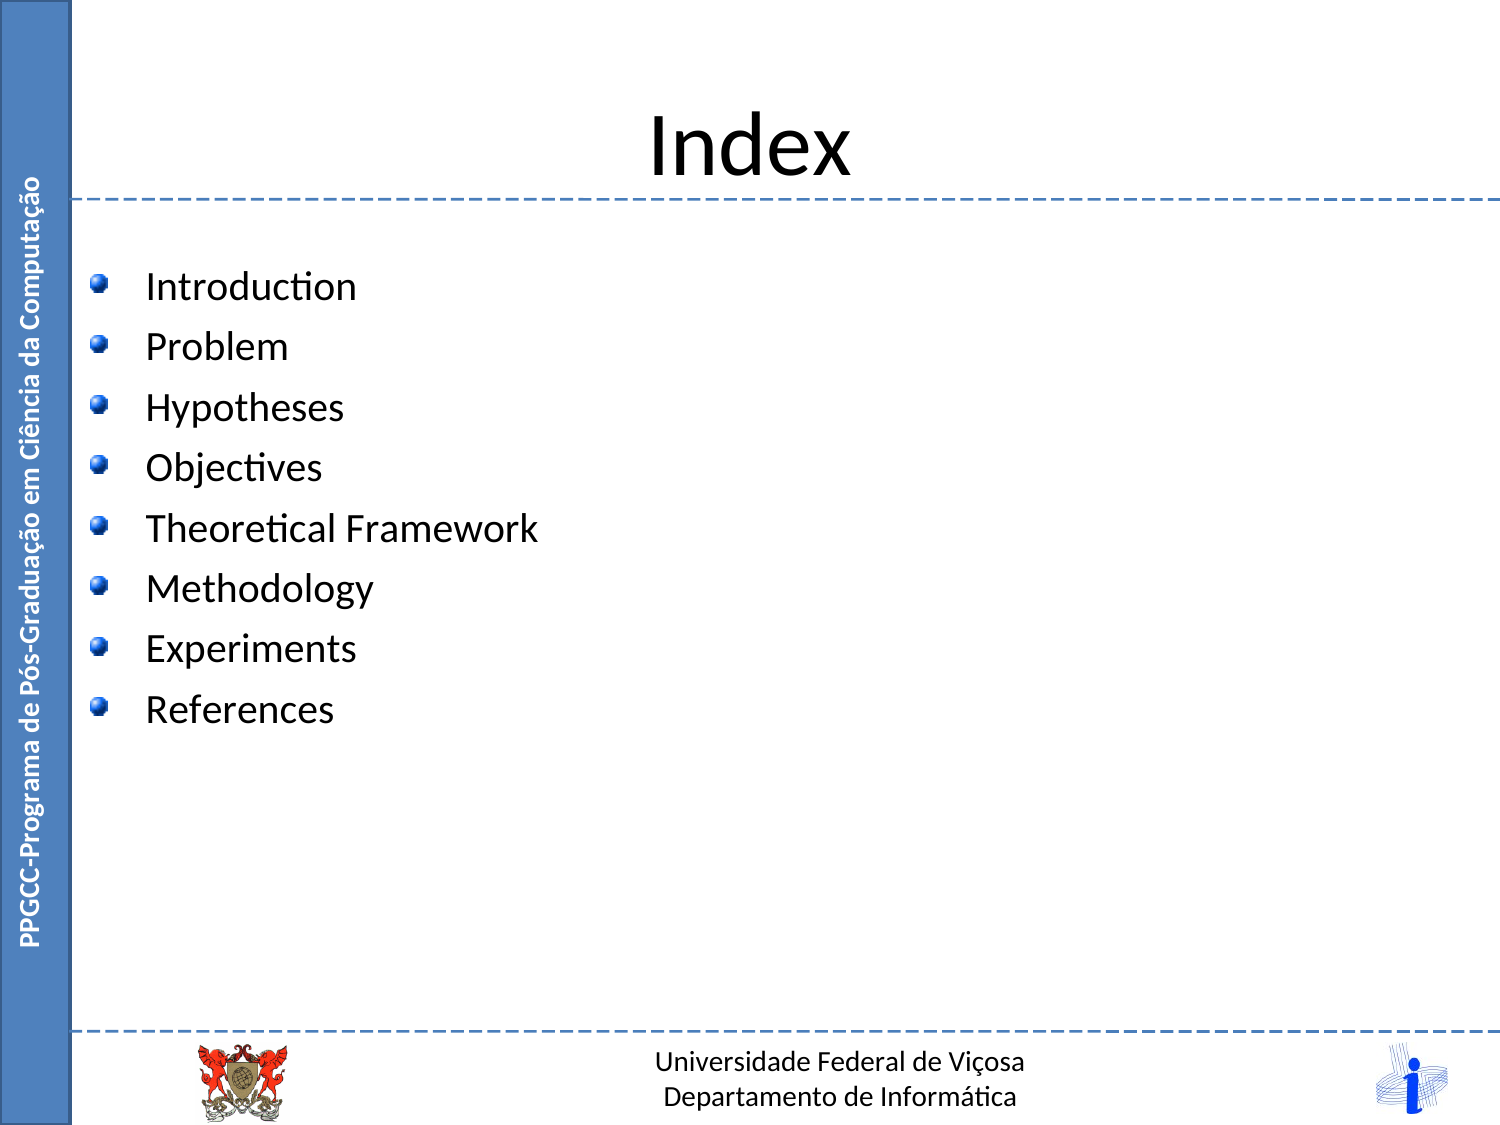

Index
Introduction
Problem
Hypotheses
Objectives
Theoretical Framework
Methodology
Experiments
References
PPGCC-Programa de Pós-Graduação em Ciência da Computação
Universidade Federal de Viçosa
Departamento de Informática